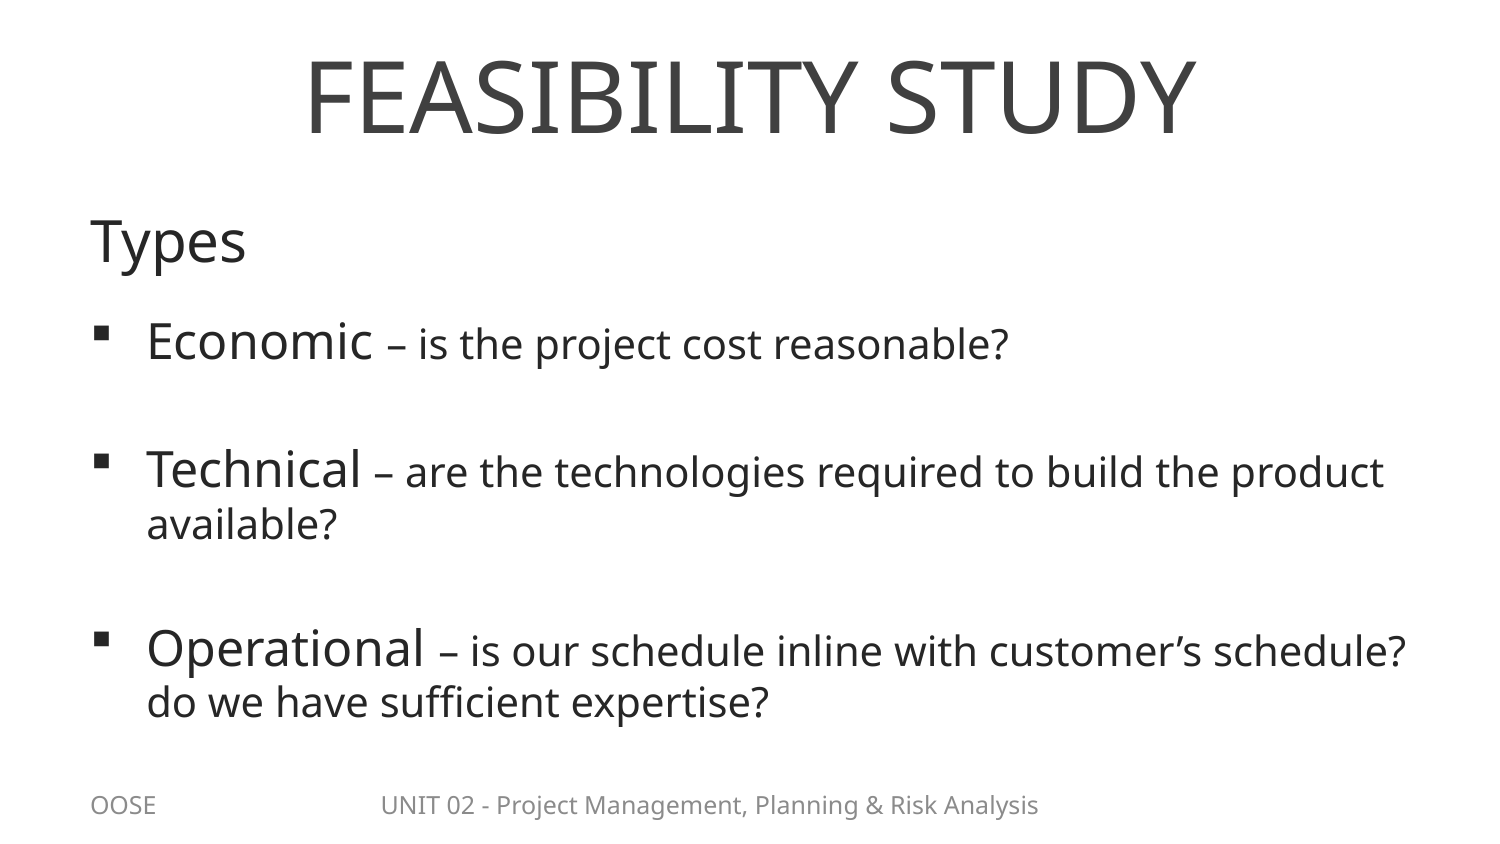

# Feasibility study
Types
Economic – is the project cost reasonable?
Technical – are the technologies required to build the product available?
Operational – is our schedule inline with customer’s schedule? do we have sufficient expertise?
OOSE
UNIT 02 - Project Management, Planning & Risk Analysis